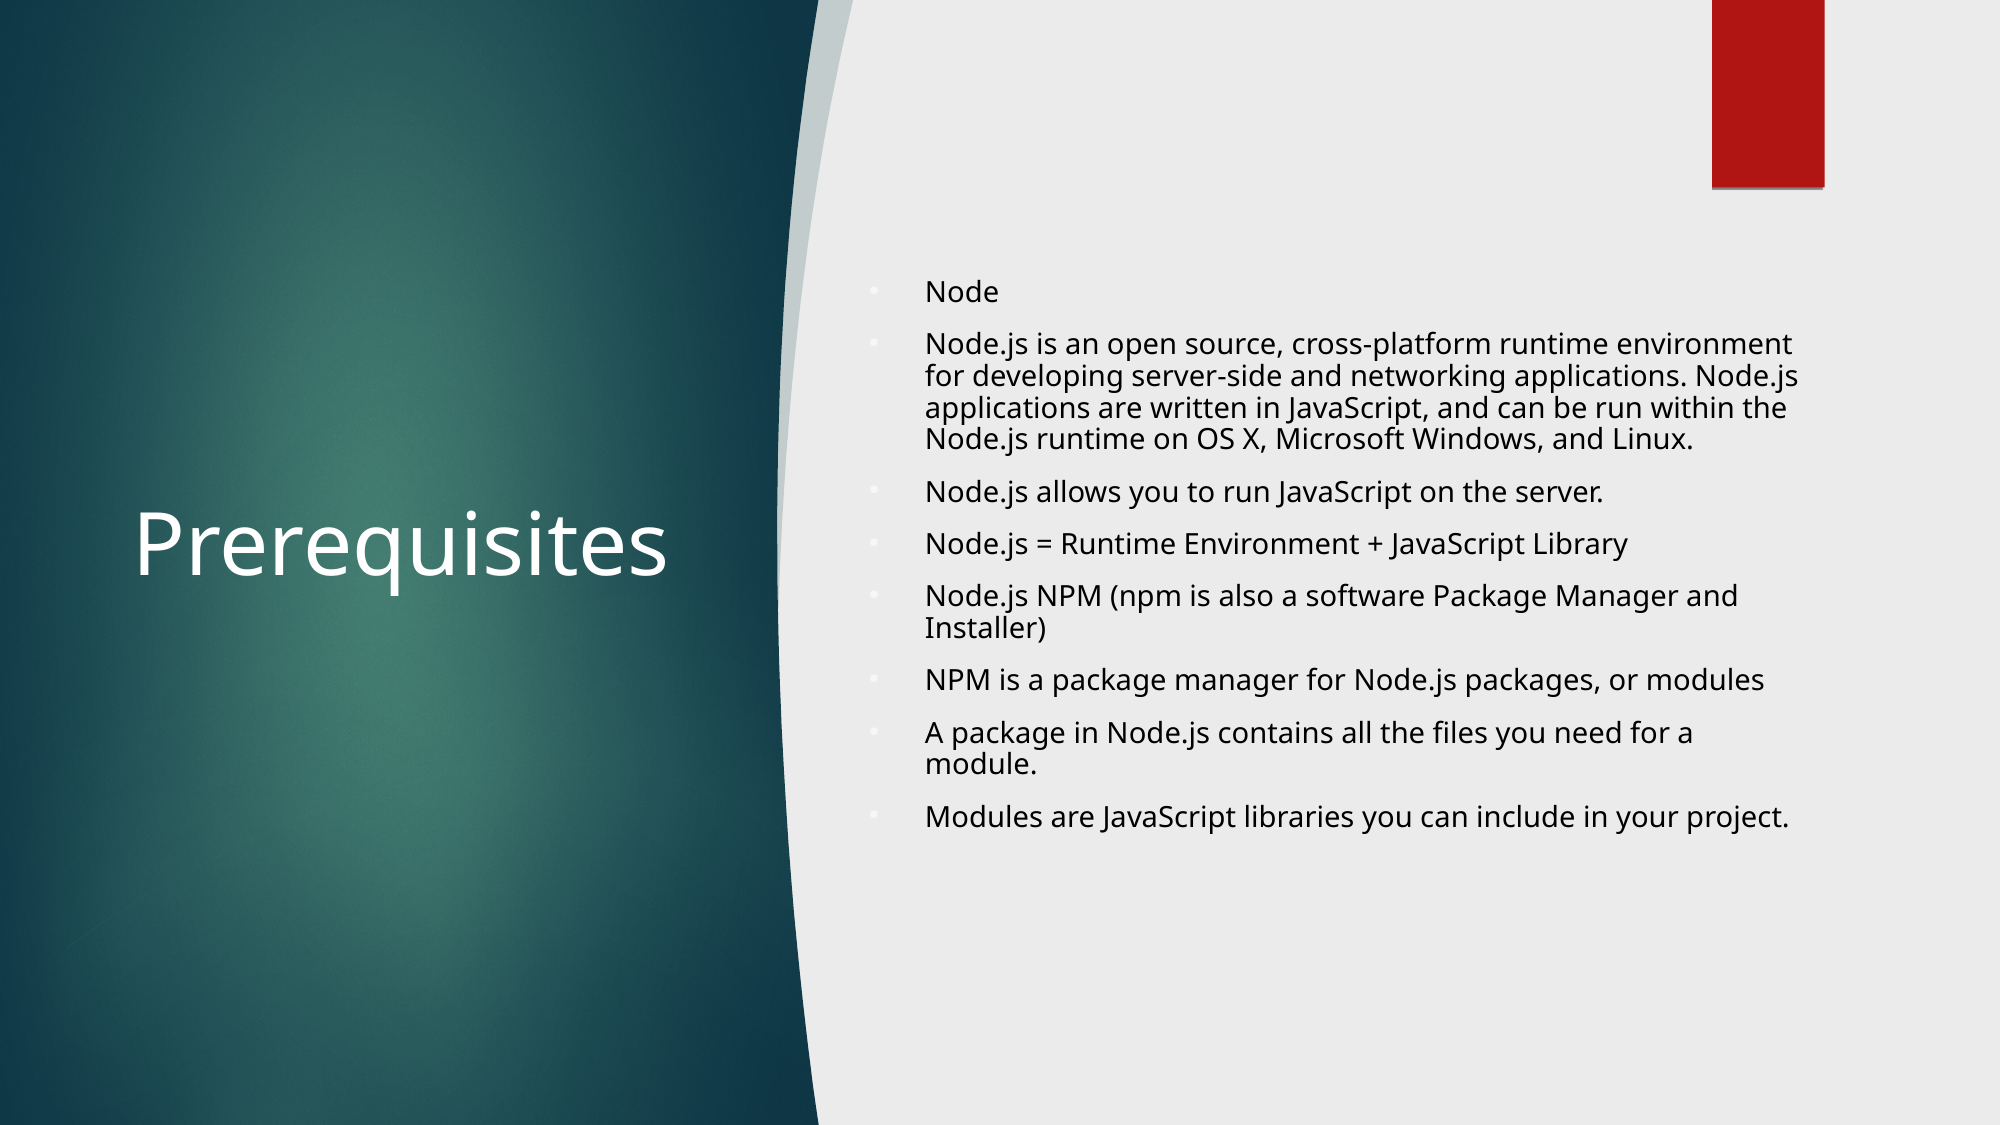

# Prerequisites
Node
Node.js is an open source, cross-platform runtime environment for developing server-side and networking applications. Node.js applications are written in JavaScript, and can be run within the Node.js runtime on OS X, Microsoft Windows, and Linux.
Node.js allows you to run JavaScript on the server.
Node.js = Runtime Environment + JavaScript Library
Node.js NPM (npm is also a software Package Manager and Installer)
NPM is a package manager for Node.js packages, or modules
A package in Node.js contains all the files you need for a module.
Modules are JavaScript libraries you can include in your project.